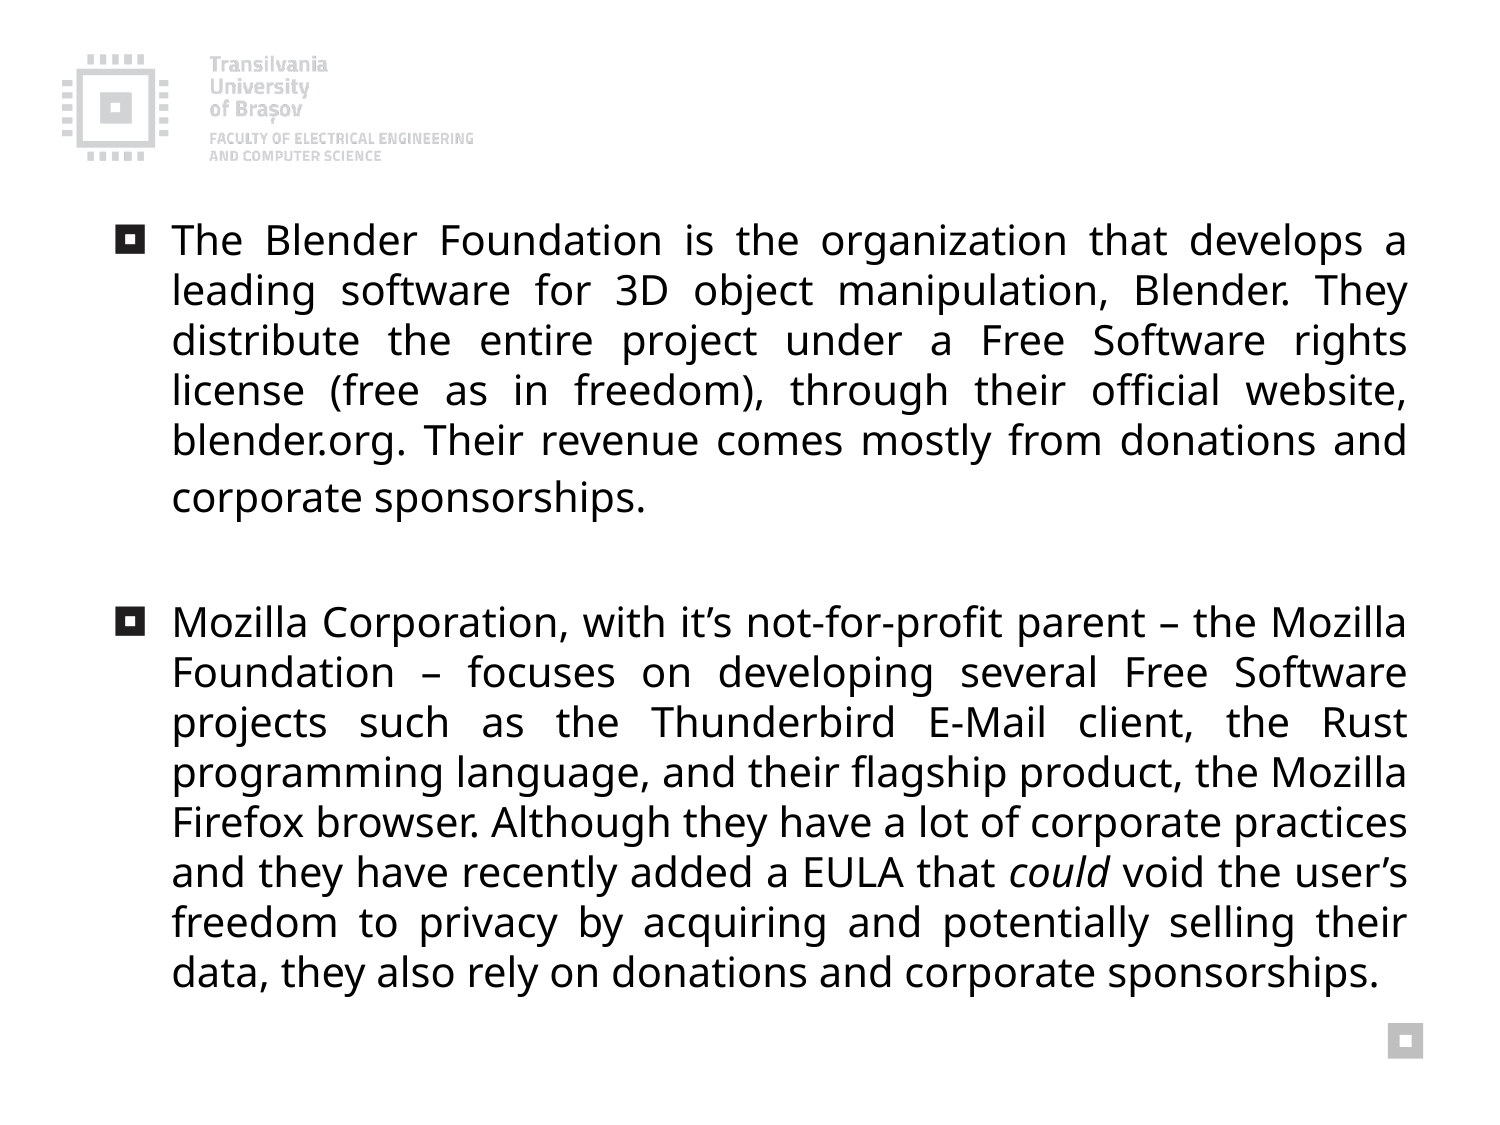

The Blender Foundation is the organization that develops a leading software for 3D object manipulation, Blender. They distribute the entire project under a Free Software rights license (free as in freedom), through their official website, blender.org. Their revenue comes mostly from donations and corporate sponsorships.
Mozilla Corporation, with it’s not-for-profit parent – the Mozilla Foundation – focuses on developing several Free Software projects such as the Thunderbird E-Mail client, the Rust programming language, and their flagship product, the Mozilla Firefox browser. Although they have a lot of corporate practices and they have recently added a EULA that could void the user’s freedom to privacy by acquiring and potentially selling their data, they also rely on donations and corporate sponsorships.